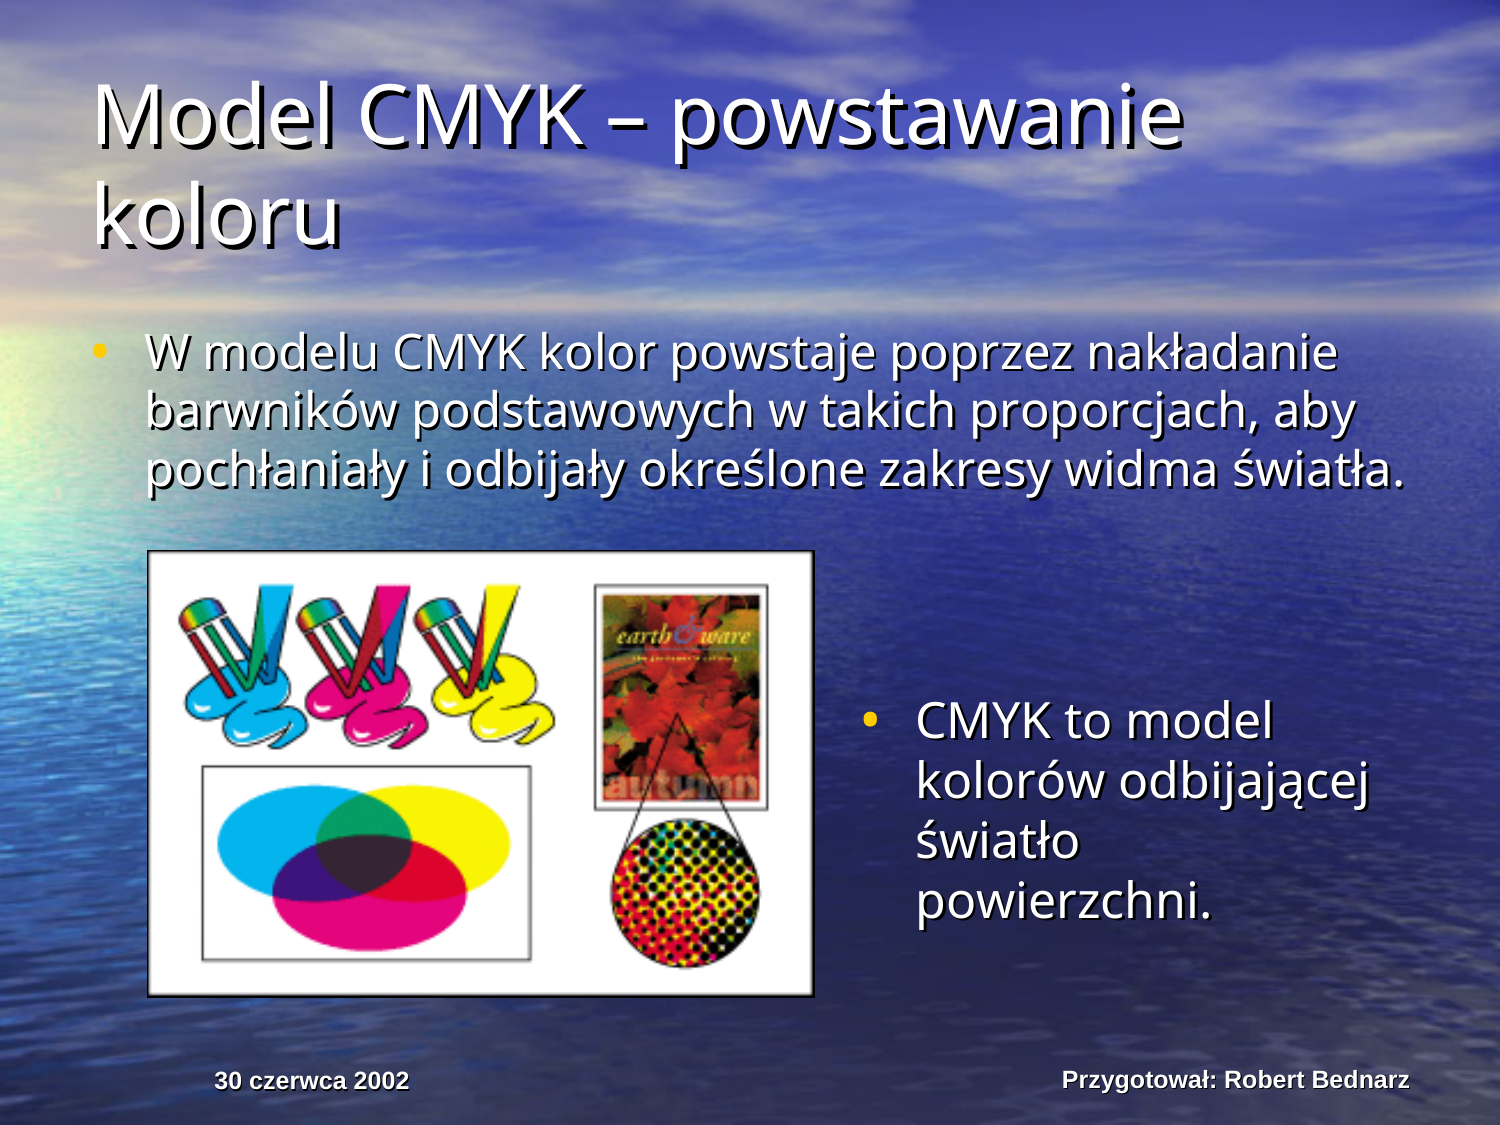

# Model CMYK – powstawanie koloru
W modelu CMYK kolor powstaje poprzez nakładanie barwników podstawowych w takich proporcjach, aby pochłaniały i odbijały określone zakresy widma światła.
CMYK to model kolorów odbijającej światło powierzchni.